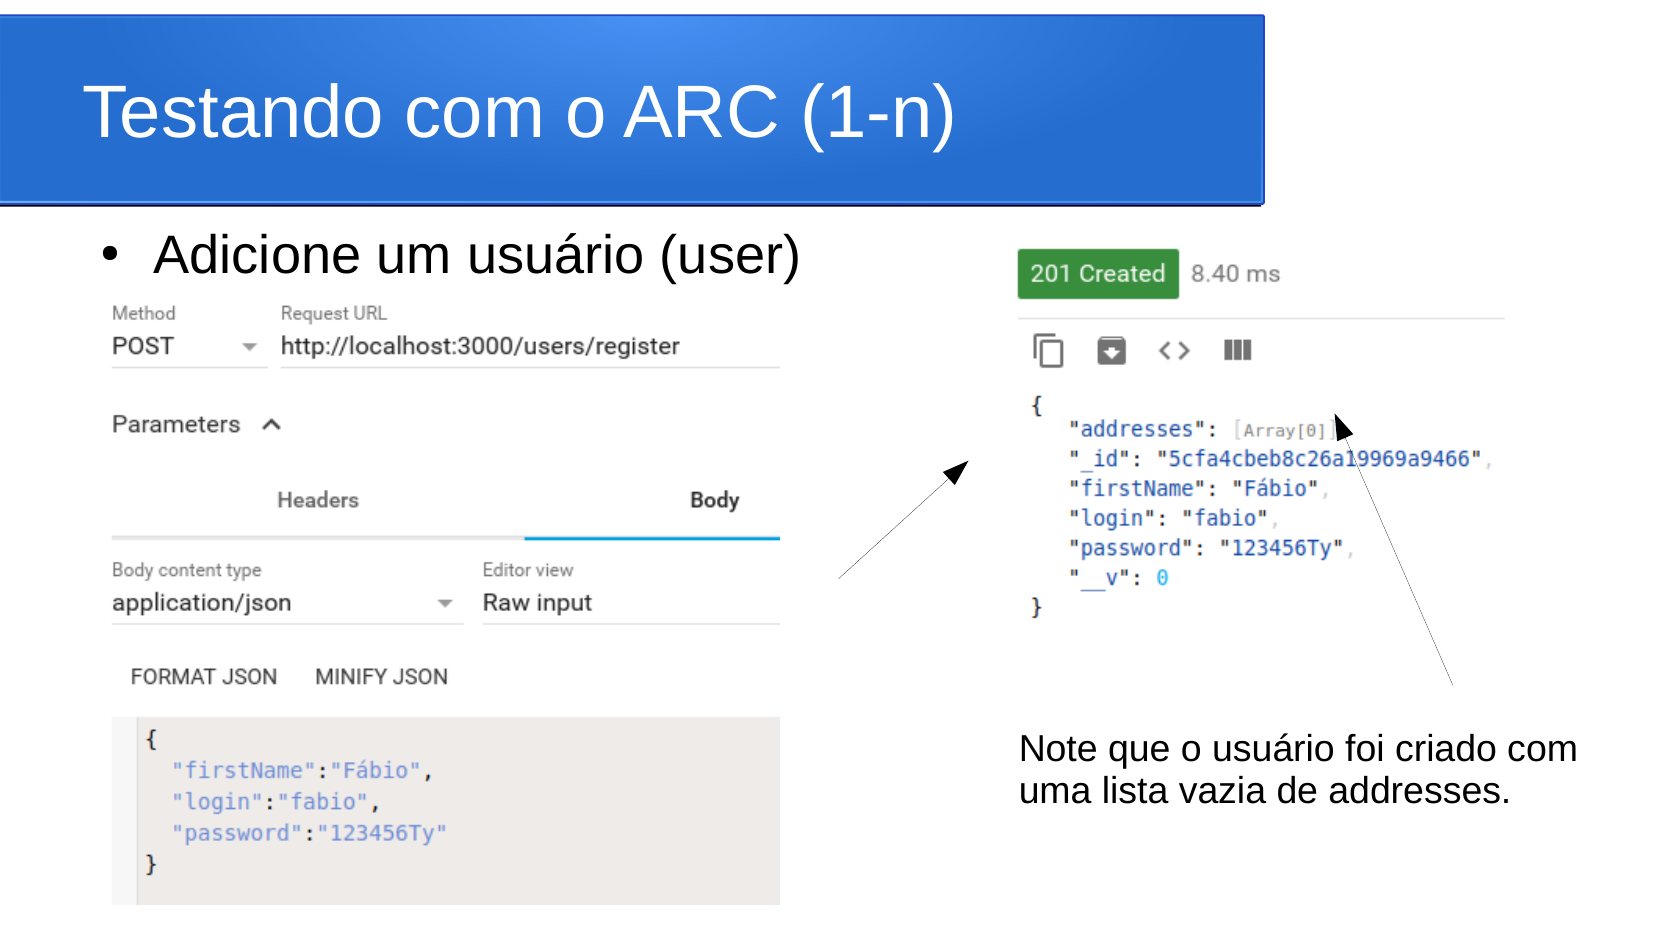

# Testando com o ARC (1-n)
Adicione um usuário (user)
Note que o usuário foi criado com
uma lista vazia de addresses.